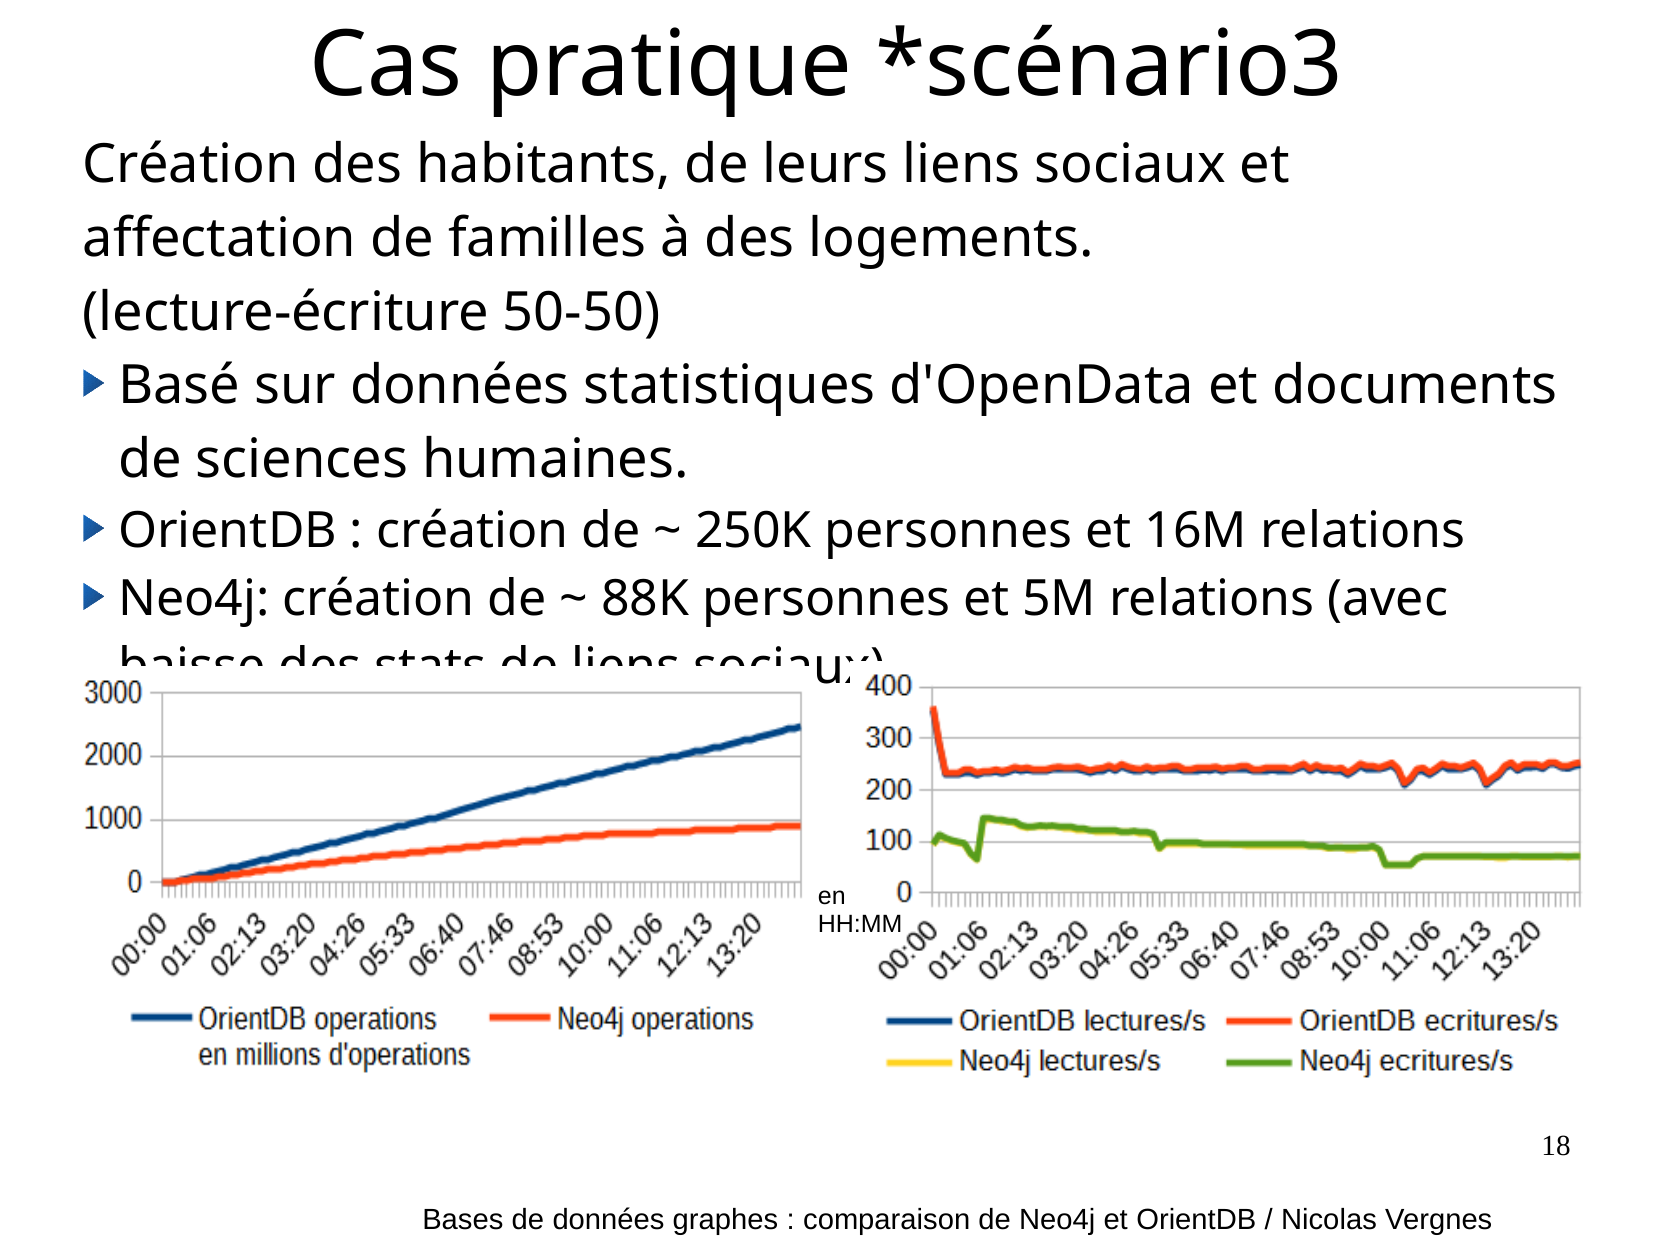

# Cas pratique *scénario3
Création des habitants, de leurs liens sociaux et affectation de familles à des logements.
(lecture-écriture 50-50)
Basé sur données statistiques d'OpenData et documents de sciences humaines.
OrientDB : création de ~ 250K personnes et 16M relations
Neo4j: création de ~ 88K personnes et 5M relations (avec baisse des stats de liens sociaux)
en
HH:MM
18
Bases de données graphes : comparaison de Neo4j et OrientDB / Nicolas Vergnes